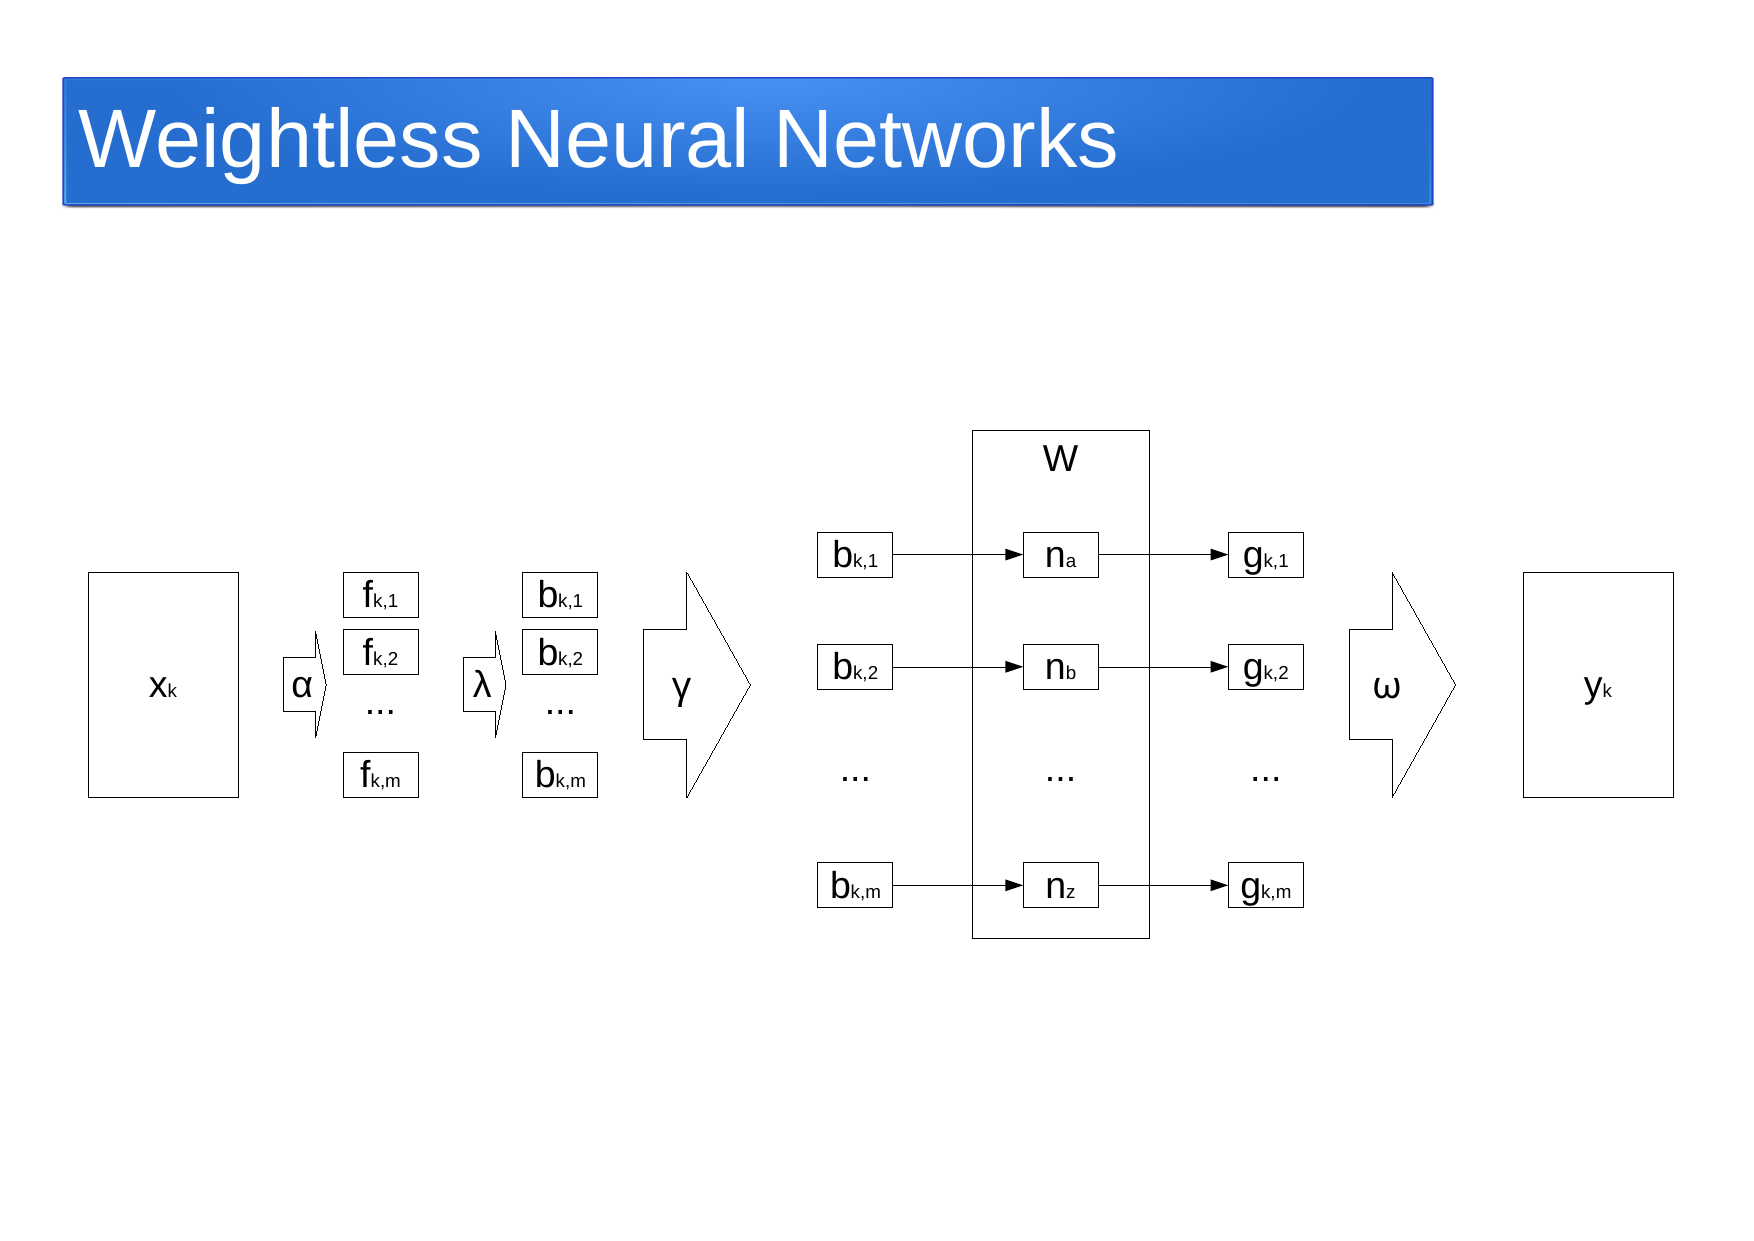

# Weightless Neural Networks
W
na
nb
...
nz
bk,1
γ
bk,2
...
bk,m
gk,1
gk,2
...
gk,m
xk
fk,1
fk,2
α
...
fk,m
bk,1
bk,2
λ
...
bk,m
ω
yk